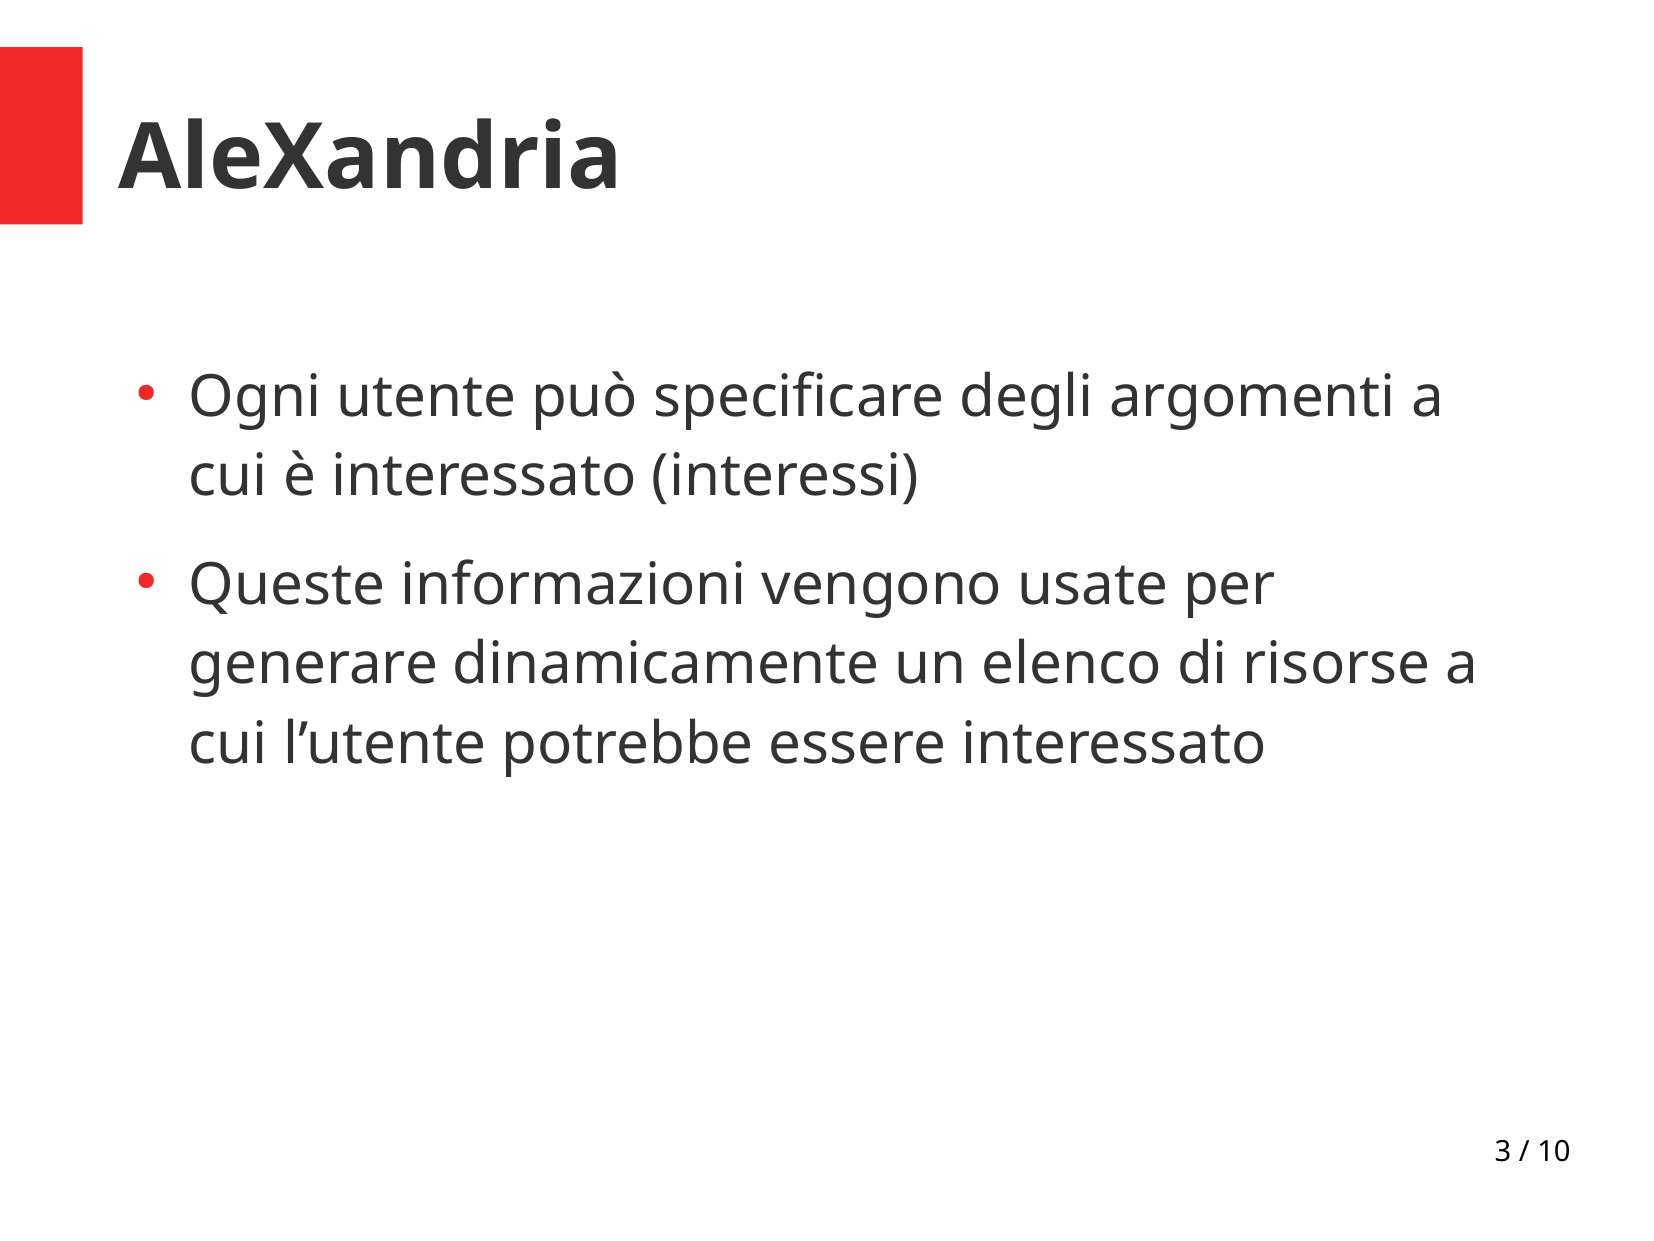

# AleXandria
Ogni utente può specificare degli argomenti a cui è interessato (interessi)
Queste informazioni vengono usate per generare dinamicamente un elenco di risorse a cui l’utente potrebbe essere interessato
3